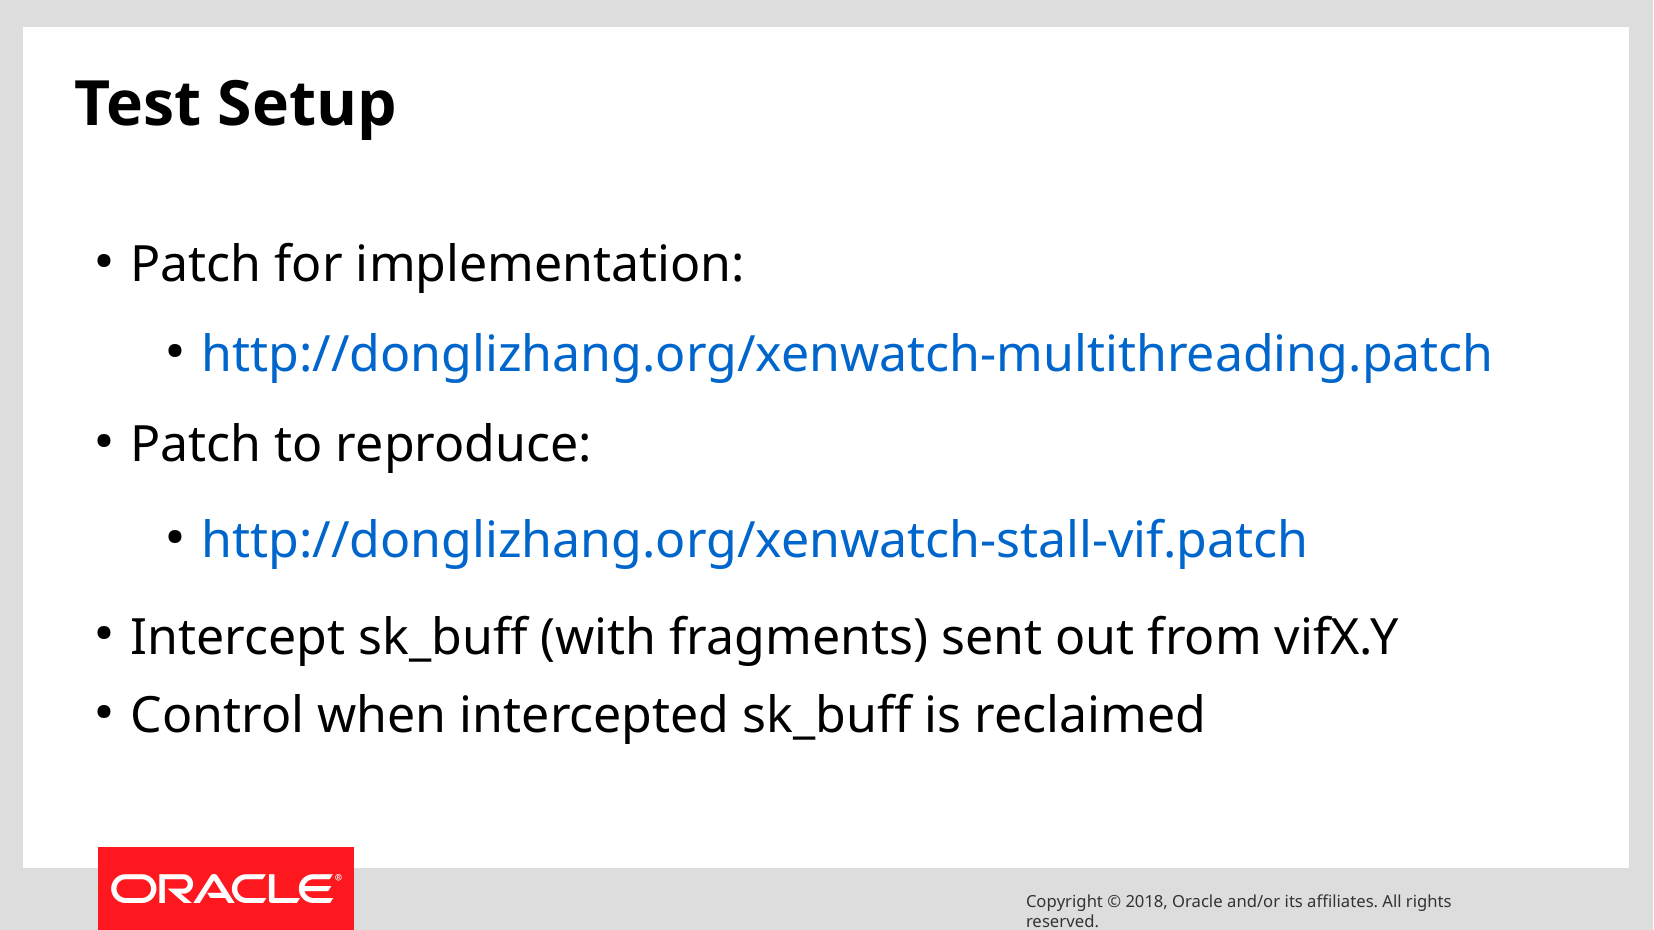

Test Setup
Patch for implementation:
http://donglizhang.org/xenwatch-multithreading.patch
Patch to reproduce:
http://donglizhang.org/xenwatch-stall-vif.patch
Intercept sk_buff (with fragments) sent out from vifX.Y
Control when intercepted sk_buff is reclaimed
Copyright © 2018, Oracle and/or its affiliates. All rights reserved.